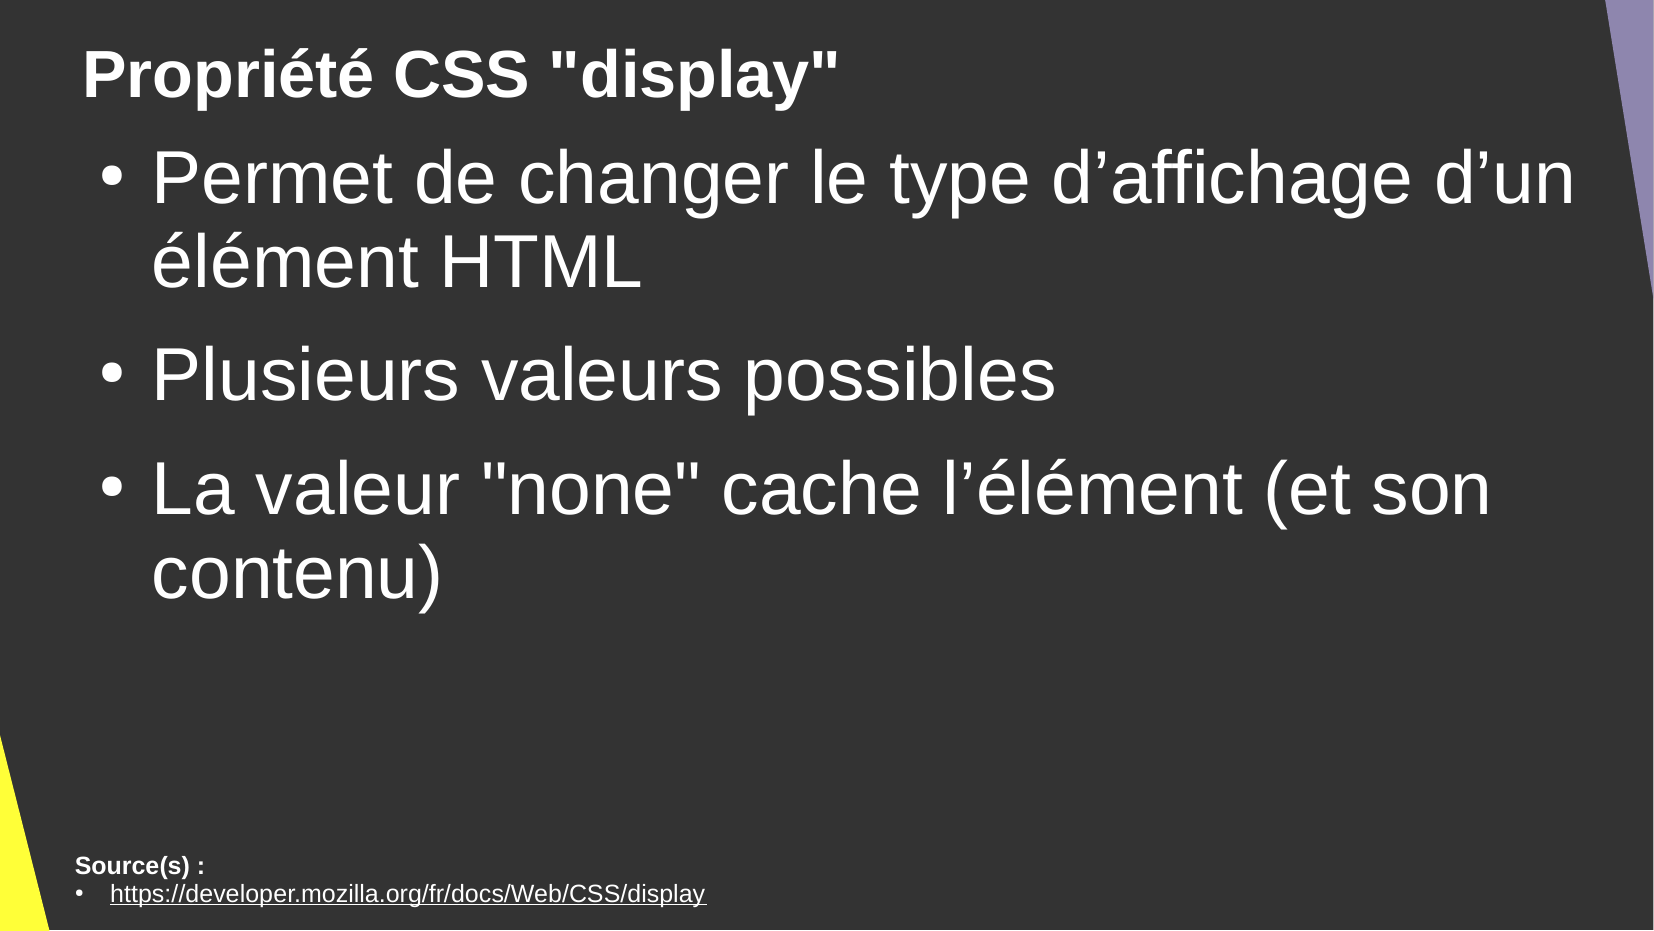

# Propriété CSS "display"
Permet de changer le type d’affichage d’un élément HTML
Plusieurs valeurs possibles
La valeur "none" cache l’élément (et son contenu)
Source(s) :
https://developer.mozilla.org/fr/docs/Web/CSS/display